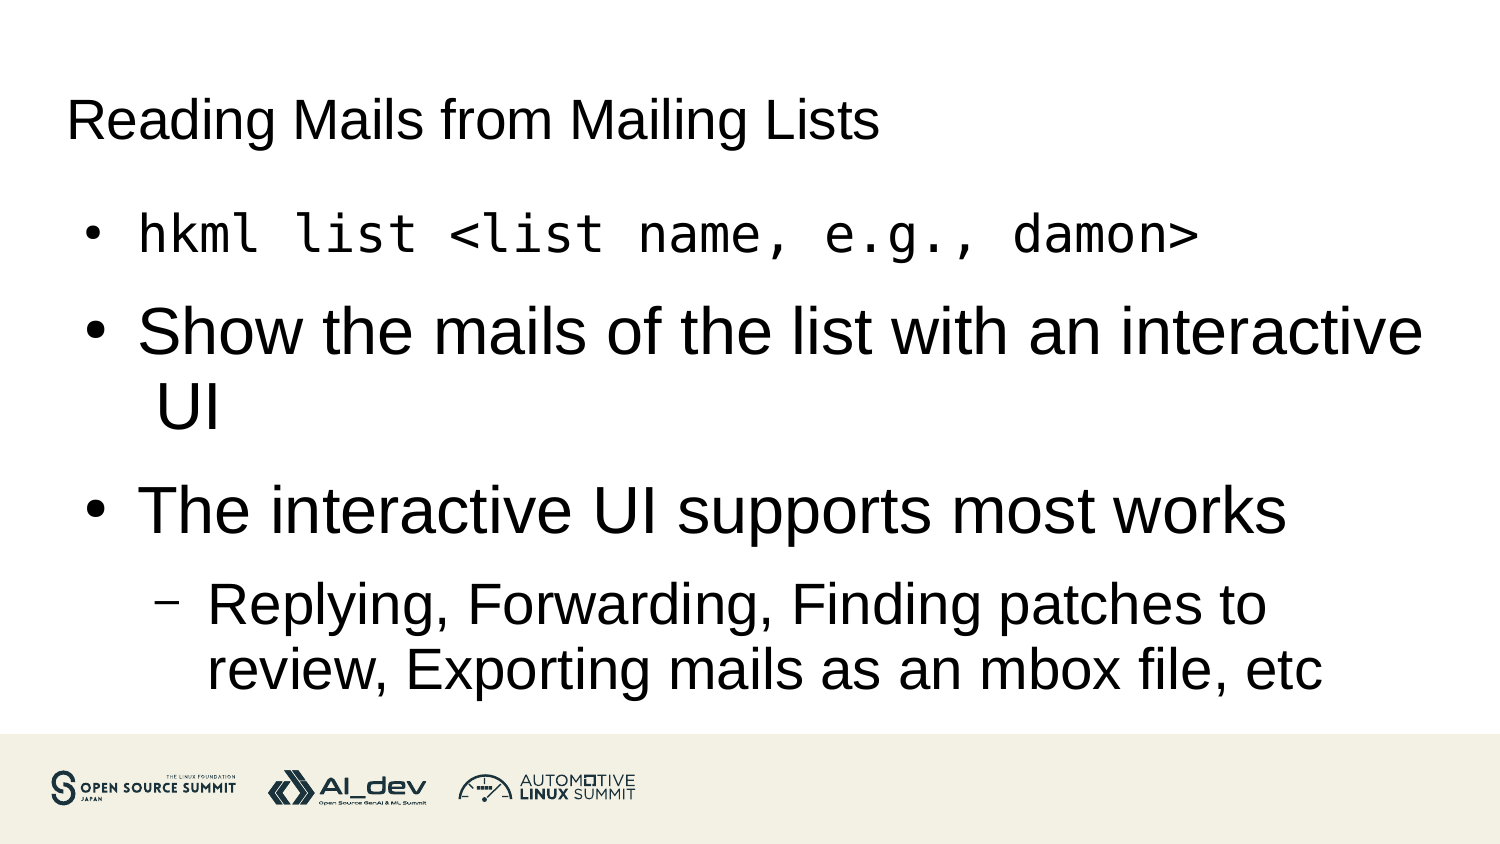

# Reading Mails from Mailing Lists
hkml list <list name, e.g., damon>
Show the mails of the list with an interactive UI
The interactive UI supports most works
Replying, Forwarding, Finding patches to review, Exporting mails as an mbox file, etc